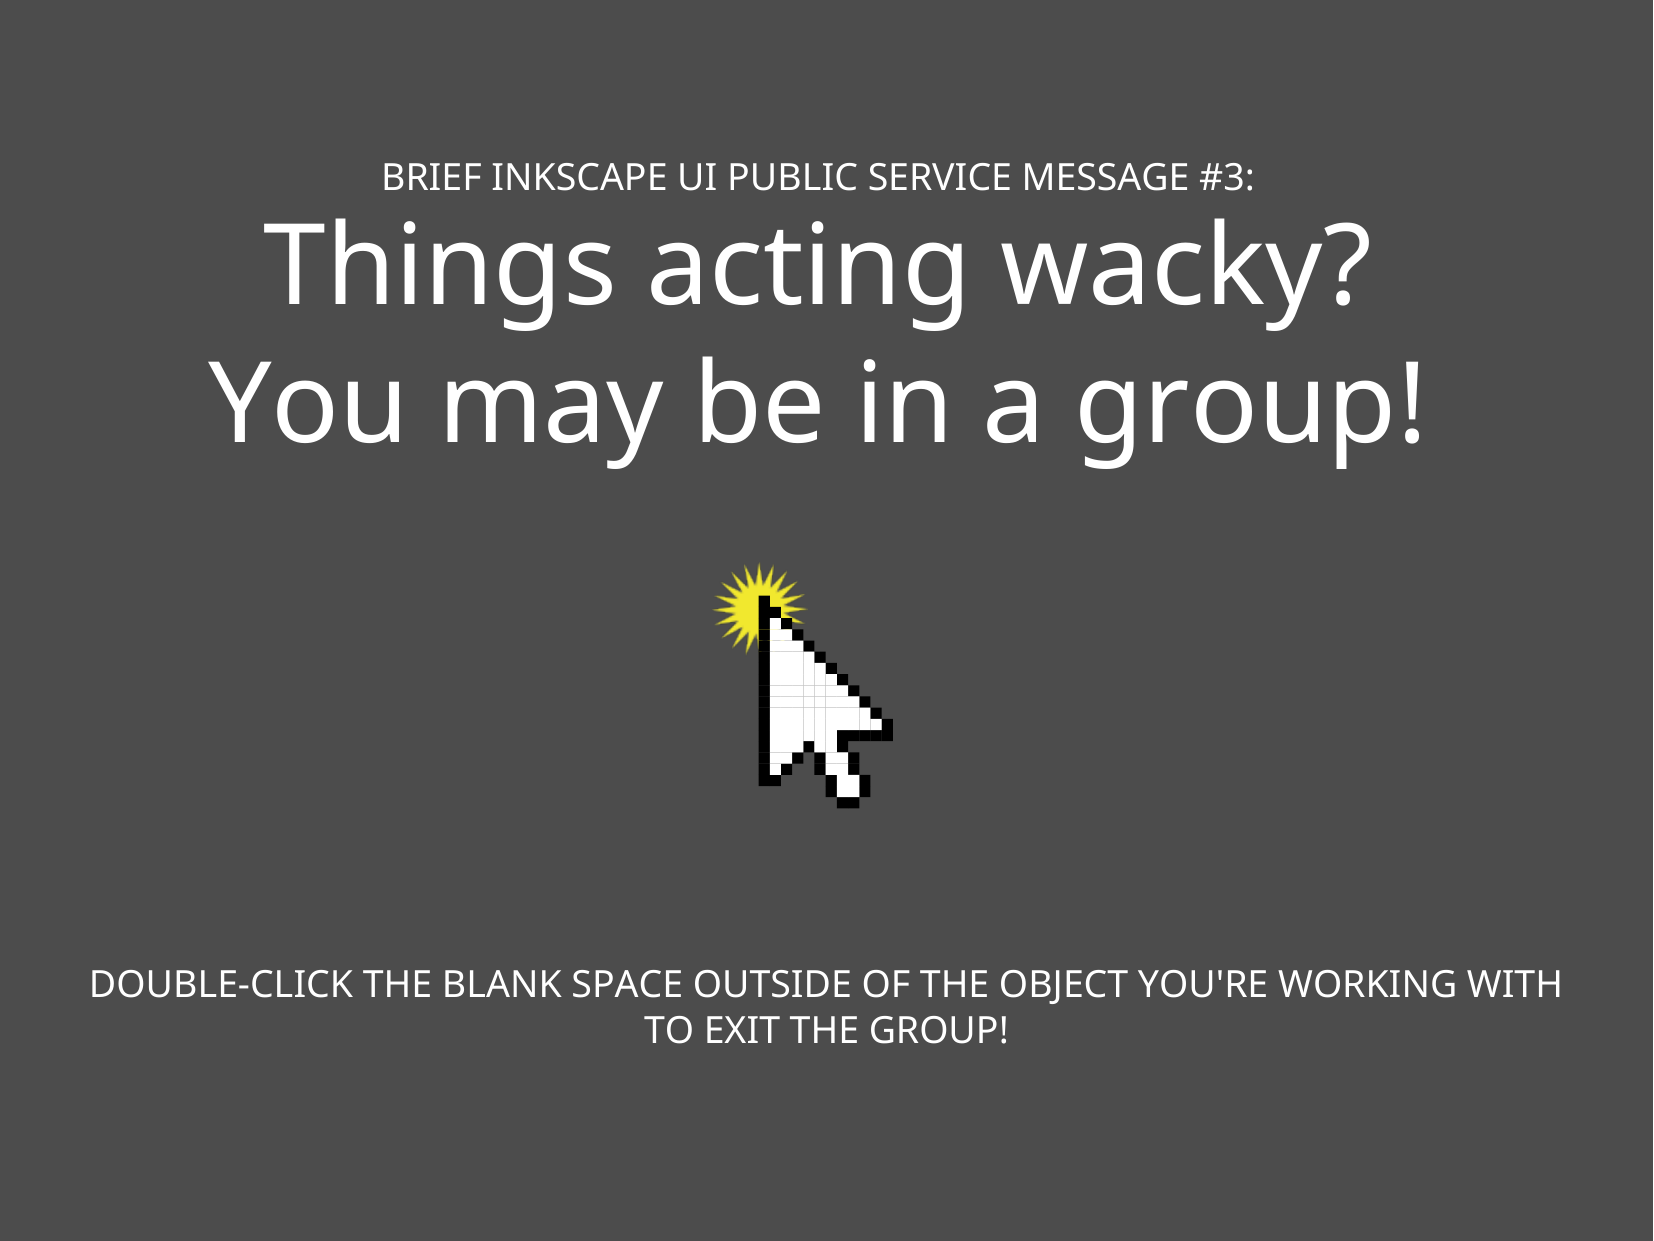

BRIEF INKSCAPE UI PUBLIC SERVICE MESSAGE #3:
# Things acting wacky? You may be in a group!
DOUBLE-CLICK THE BLANK SPACE OUTSIDE OF THE OBJECT YOU'RE WORKING WITH TO EXIT THE GROUP!